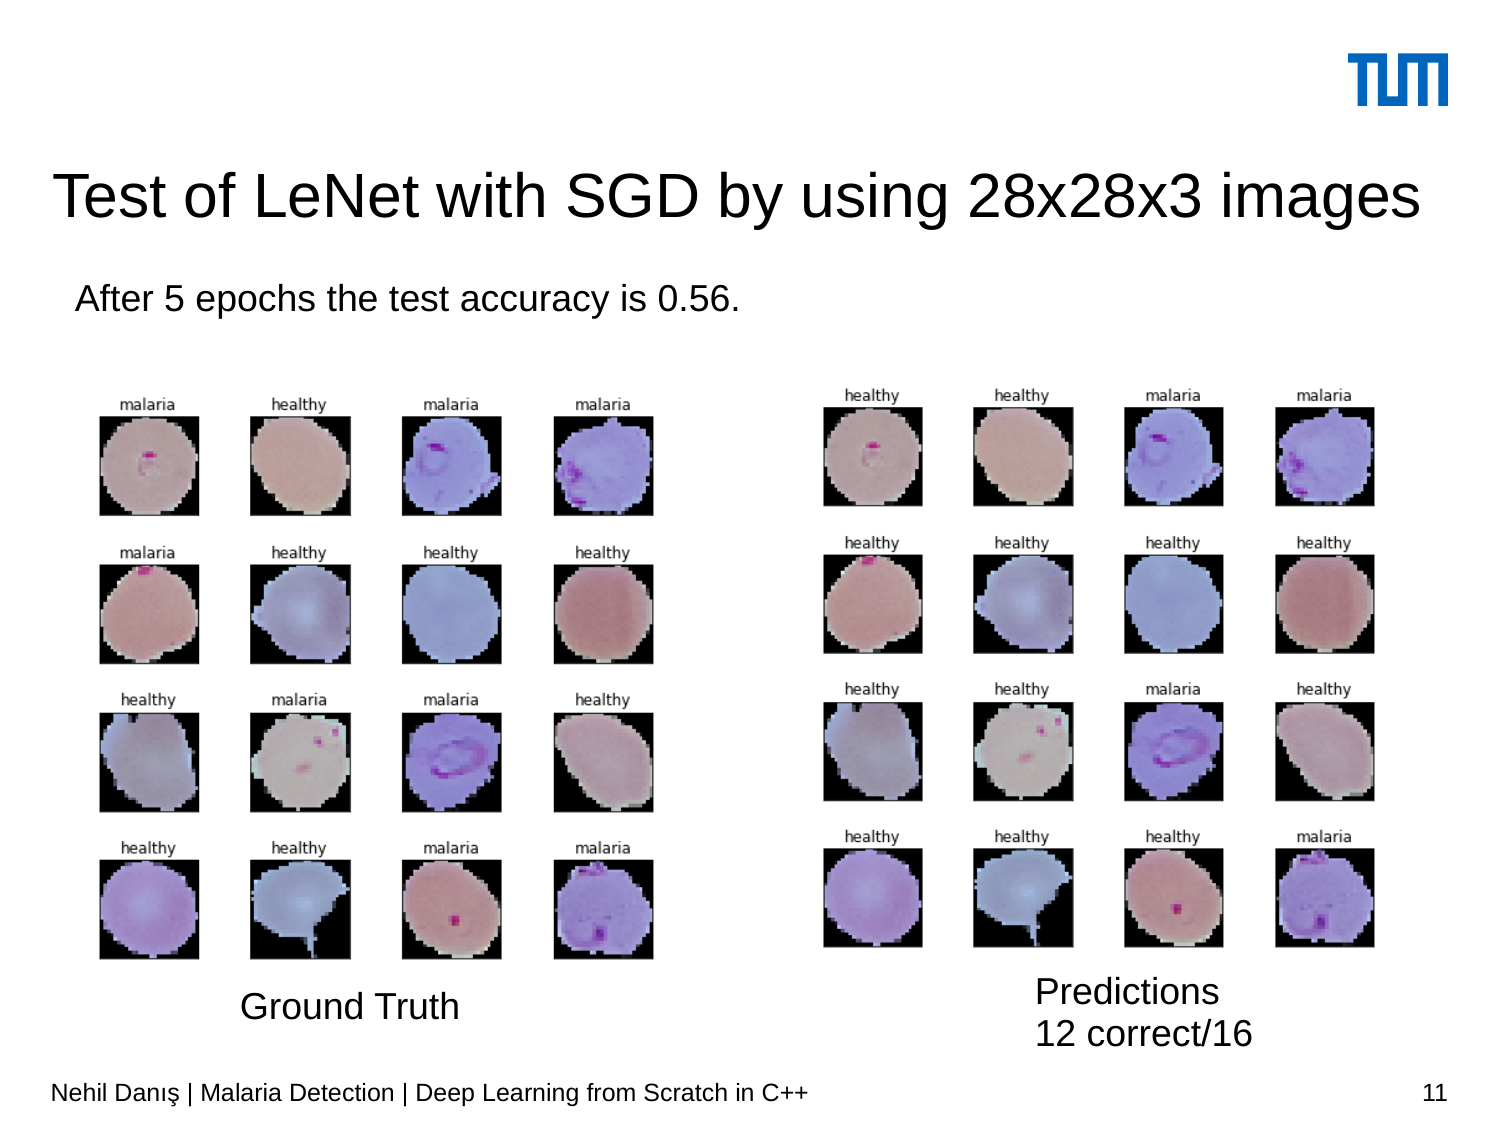

# Test of LeNet with SGD by using 28x28x3 images
After 5 epochs the test accuracy is 0.56.
	Predictions
	12 correct/16
	Ground Truth
Nehil Danış | Malaria Detection | Deep Learning from Scratch in C++